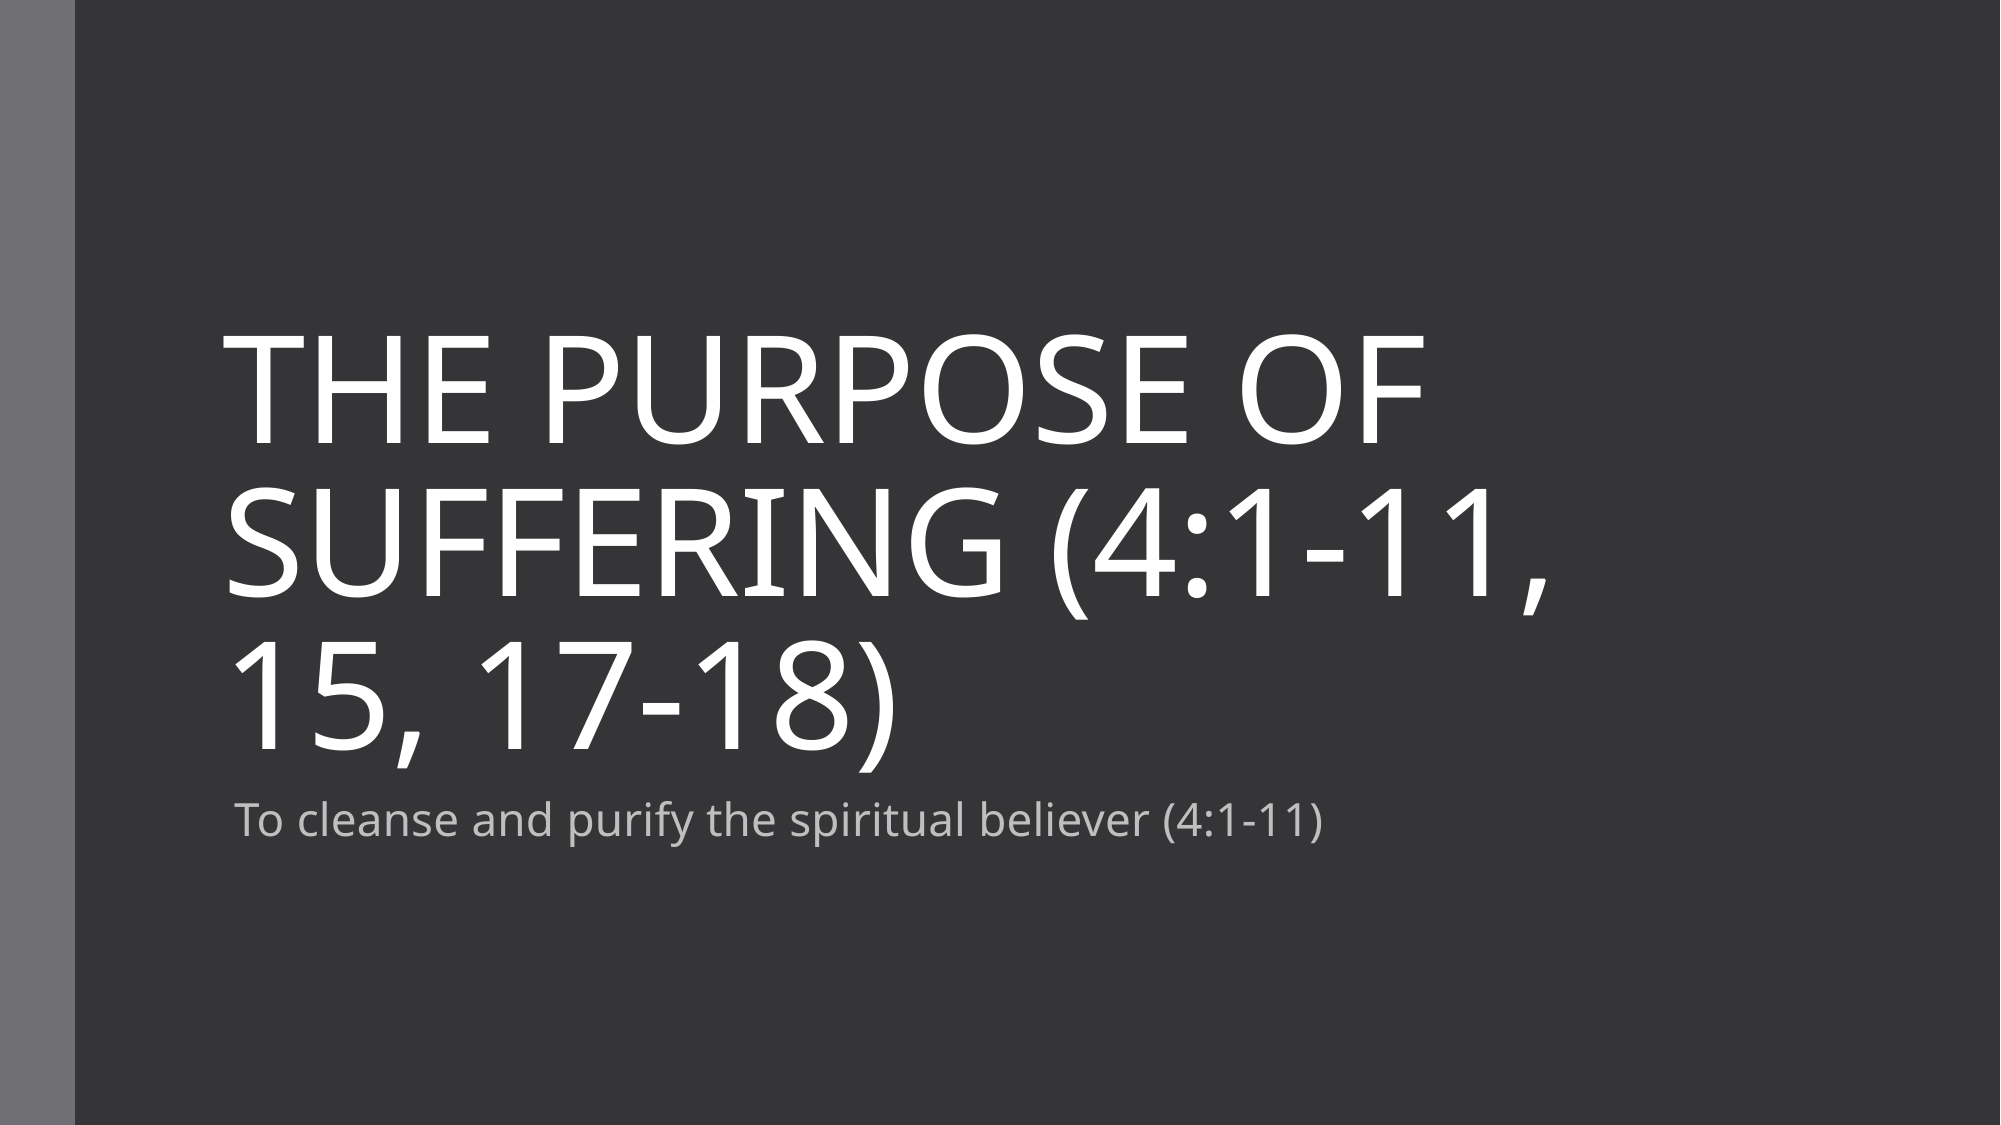

# THE PURPOSE OF SUFFERING (4:1-11, 15, 17-18)
 To cleanse and purify the spiritual believer (4:1-11)